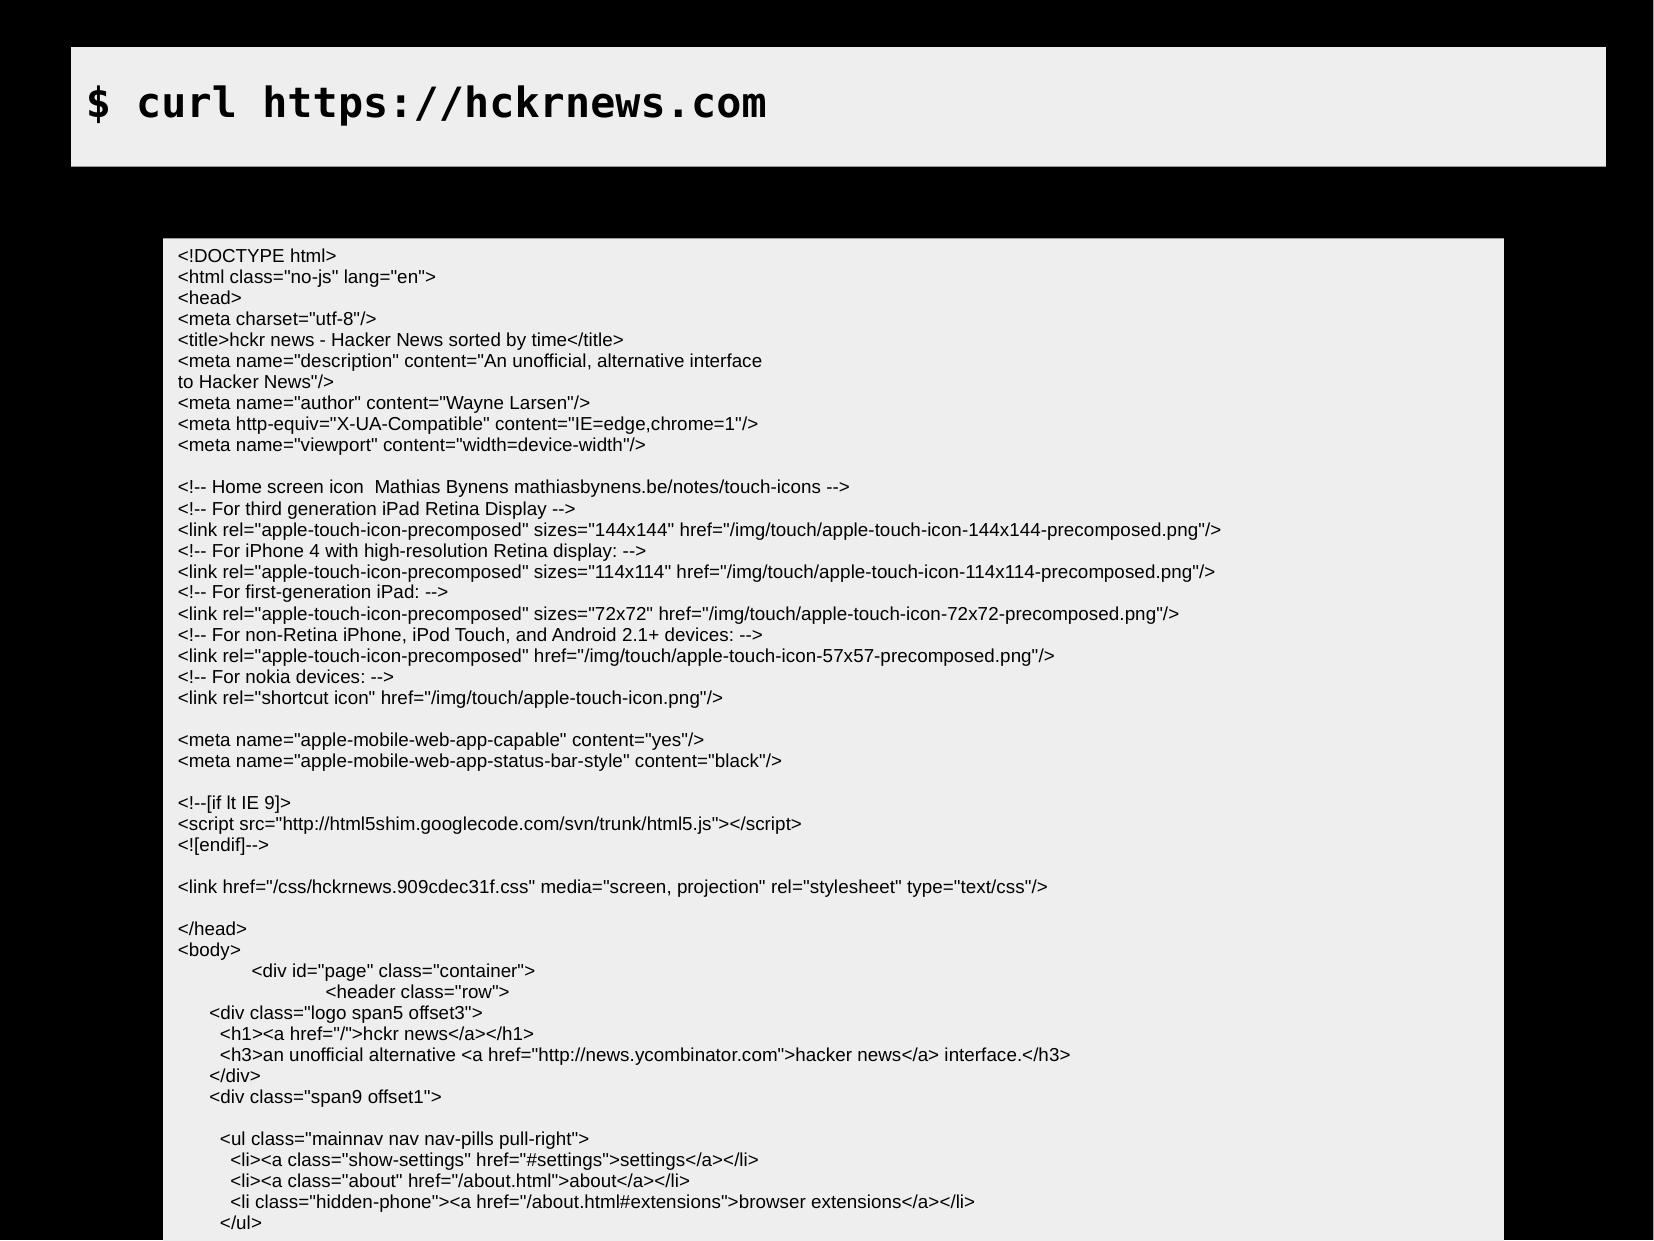

$ curl https://hckrnews.com
<!DOCTYPE html>
<html class="no-js" lang="en">
<head>
<meta charset="utf-8"/>
<title>hckr news - Hacker News sorted by time</title>
<meta name="description" content="An unofficial, alternative interface
to Hacker News"/>
<meta name="author" content="Wayne Larsen"/>
<meta http-equiv="X-UA-Compatible" content="IE=edge,chrome=1"/>
<meta name="viewport" content="width=device-width"/>
<!-- Home screen icon Mathias Bynens mathiasbynens.be/notes/touch-icons -->
<!-- For third generation iPad Retina Display -->
<link rel="apple-touch-icon-precomposed" sizes="144x144" href="/img/touch/apple-touch-icon-144x144-precomposed.png"/>
<!-- For iPhone 4 with high-resolution Retina display: -->
<link rel="apple-touch-icon-precomposed" sizes="114x114" href="/img/touch/apple-touch-icon-114x114-precomposed.png"/>
<!-- For first-generation iPad: -->
<link rel="apple-touch-icon-precomposed" sizes="72x72" href="/img/touch/apple-touch-icon-72x72-precomposed.png"/>
<!-- For non-Retina iPhone, iPod Touch, and Android 2.1+ devices: -->
<link rel="apple-touch-icon-precomposed" href="/img/touch/apple-touch-icon-57x57-precomposed.png"/>
<!-- For nokia devices: -->
<link rel="shortcut icon" href="/img/touch/apple-touch-icon.png"/>
<meta name="apple-mobile-web-app-capable" content="yes"/>
<meta name="apple-mobile-web-app-status-bar-style" content="black"/>
<!--[if lt IE 9]>
<script src="http://html5shim.googlecode.com/svn/trunk/html5.js"></script>
<![endif]-->
<link href="/css/hckrnews.909cdec31f.css" media="screen, projection" rel="stylesheet" type="text/css"/>
</head>
<body>
	<div id="page" class="container">
		<header class="row">
 <div class="logo span5 offset3">
 <h1><a href="/">hckr news</a></h1>
 <h3>an unofficial alternative <a href="http://news.ycombinator.com">hacker news</a> interface.</h3>
 </div>
 <div class="span9 offset1">
 <ul class="mainnav nav nav-pills pull-right">
 <li><a class="show-settings" href="#settings">settings</a></li>
 <li><a class="about" href="/about.html">about</a></li>
 <li class="hidden-phone"><a href="/about.html#extensions">browser extensions</a></li>
 </ul>
 </div>
	 </header>
 <div class="entries io row">
 <div class="link span15 offset3"><span>&nbsp;</span></div>
 </div>
 <div class="menu row"><div class="hn span3">
 <p class="row">
 <span class="comments span2">comments</span>
 <span class="points span1">points</span>
 </p>
</div>